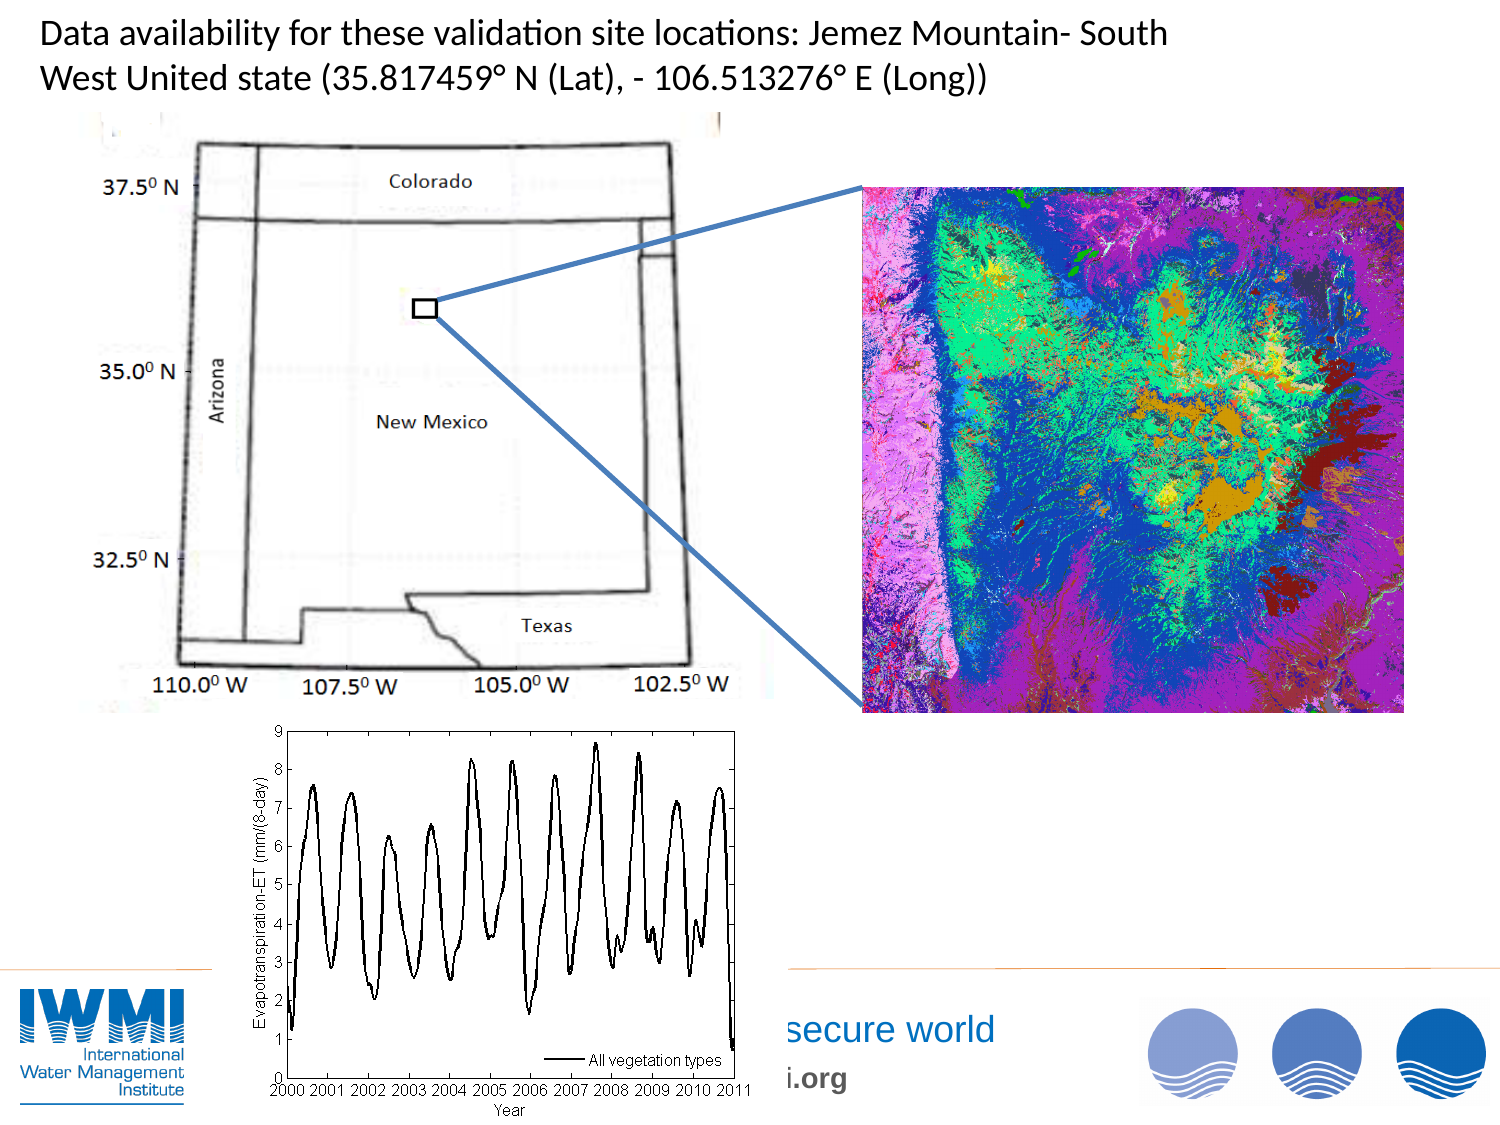

Data availability for these validation site locations: Jemez Mountain- South West United state (35.817459° N (Lat), - 106.513276° E (Long))